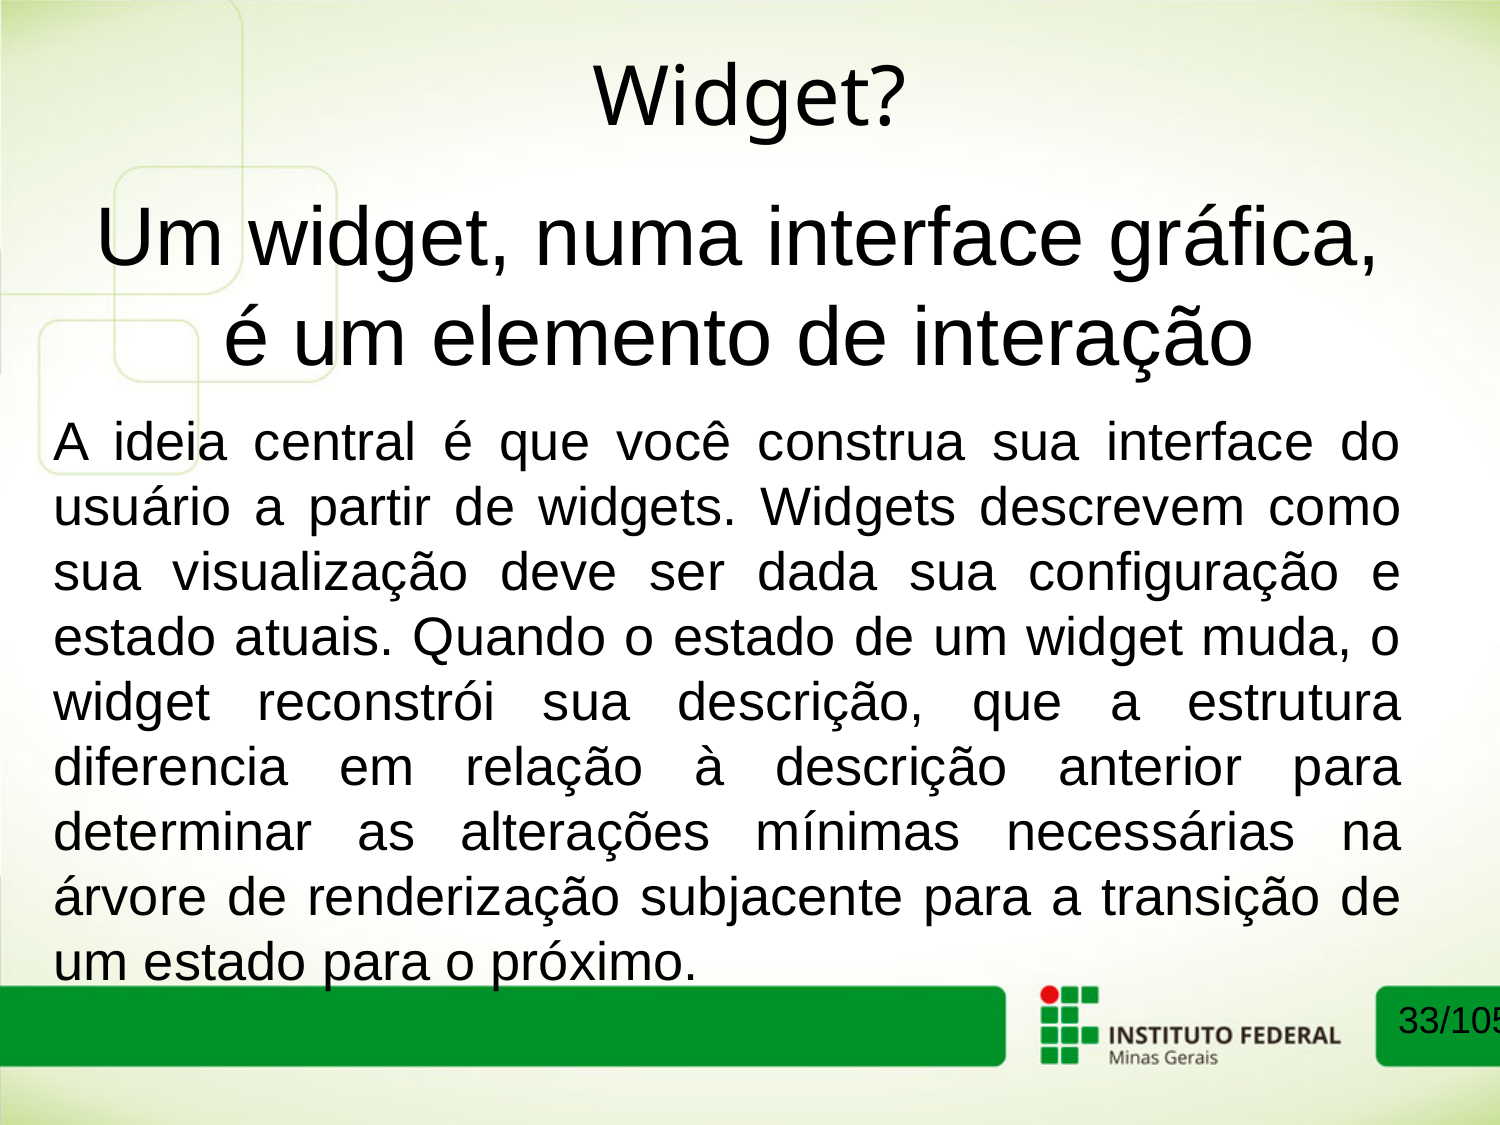

Widget?
Um widget, numa interface gráfica, é um elemento de interação
A ideia central é que você construa sua interface do usuário a partir de widgets. Widgets descrevem como sua visualização deve ser dada sua configuração e estado atuais. Quando o estado de um widget muda, o widget reconstrói sua descrição, que a estrutura diferencia em relação à descrição anterior para determinar as alterações mínimas necessárias na árvore de renderização subjacente para a transição de um estado para o próximo.